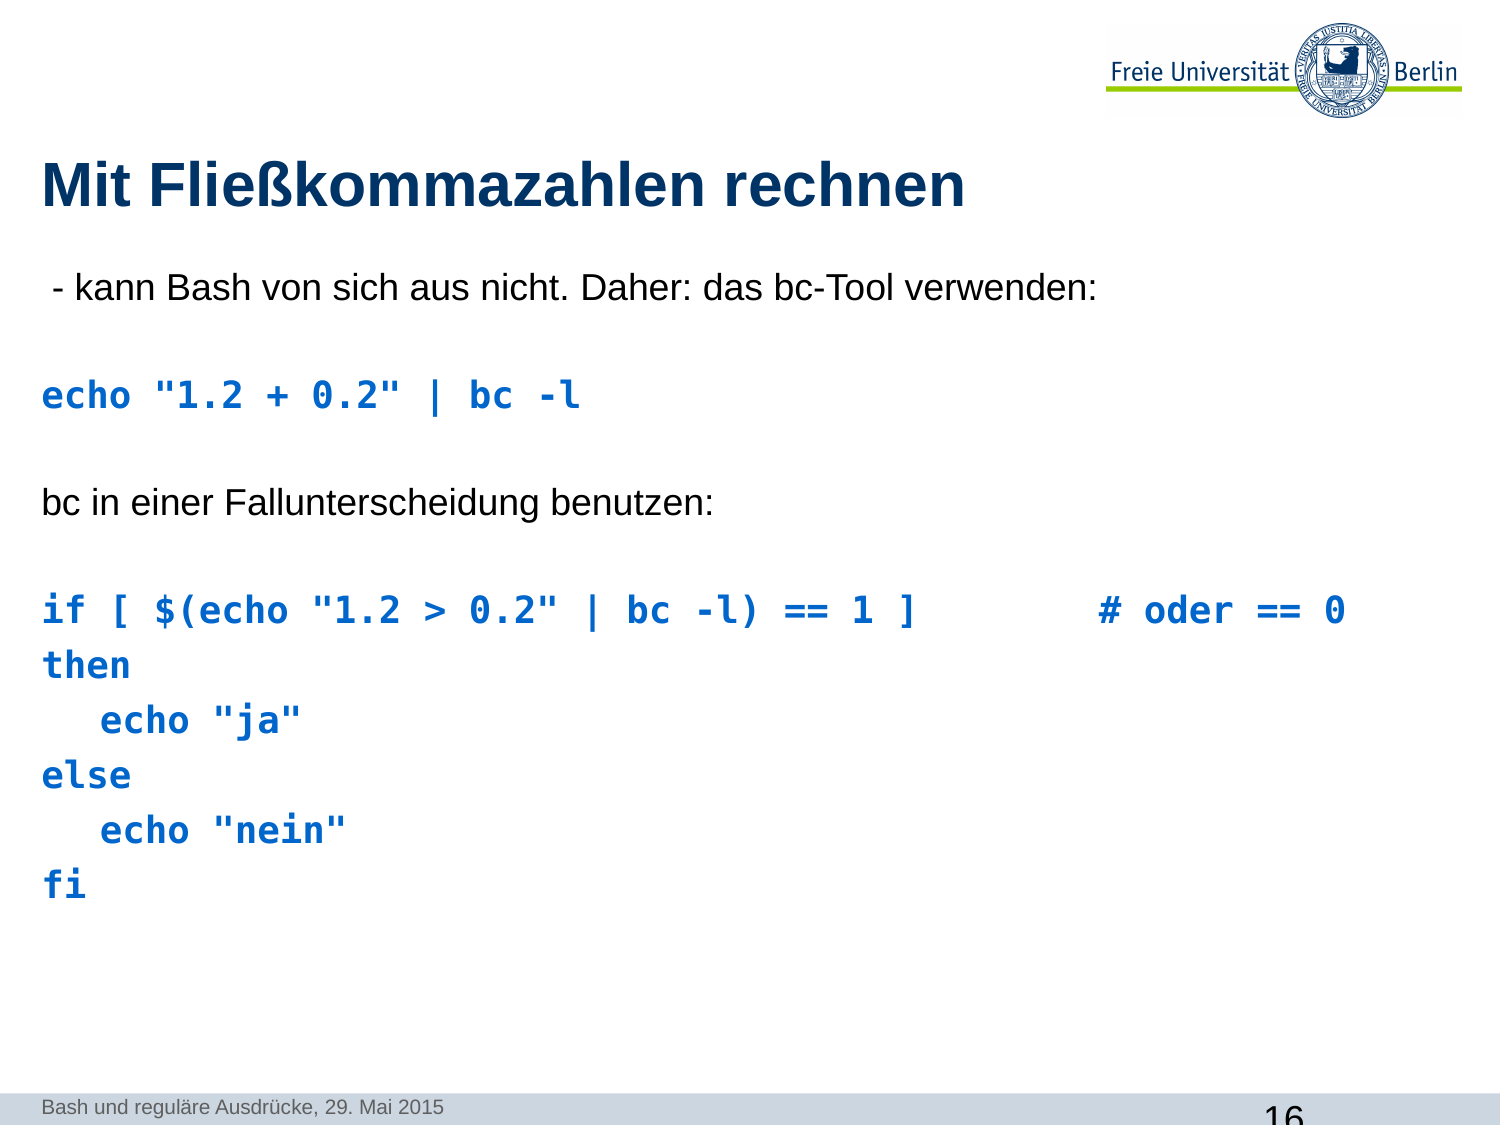

# Mit Fließkommazahlen rechnen
 - kann Bash von sich aus nicht. Daher: das bc-Tool verwenden:
echo "1.2 + 0.2" | bc -l
bc in einer Fallunterscheidung benutzen:
if [ $(echo "1.2 > 0.2" | bc -l) == 1 ] # oder == 0
then
echo "ja"
else
echo "nein"
fi